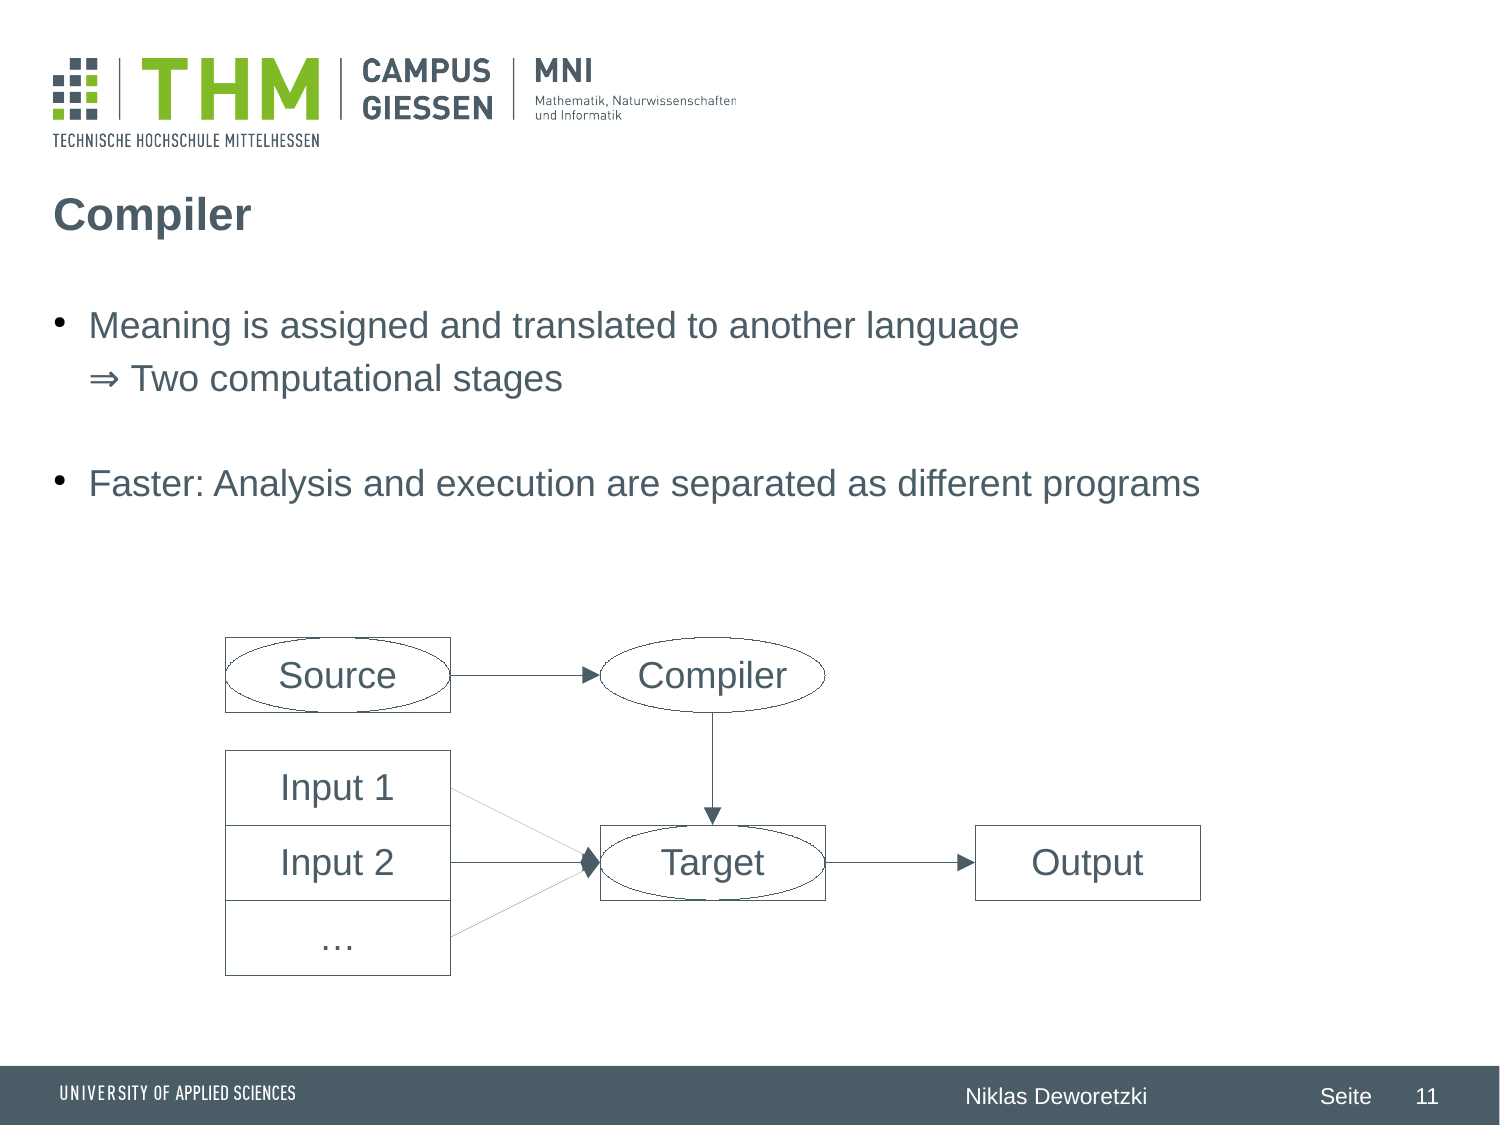

# Compiler
Meaning is assigned and translated to another language
⇒ Two computational stages
Faster: Analysis and execution are separated as different programs
Source
Compiler
Input 1
Input 2
Target
Output
…